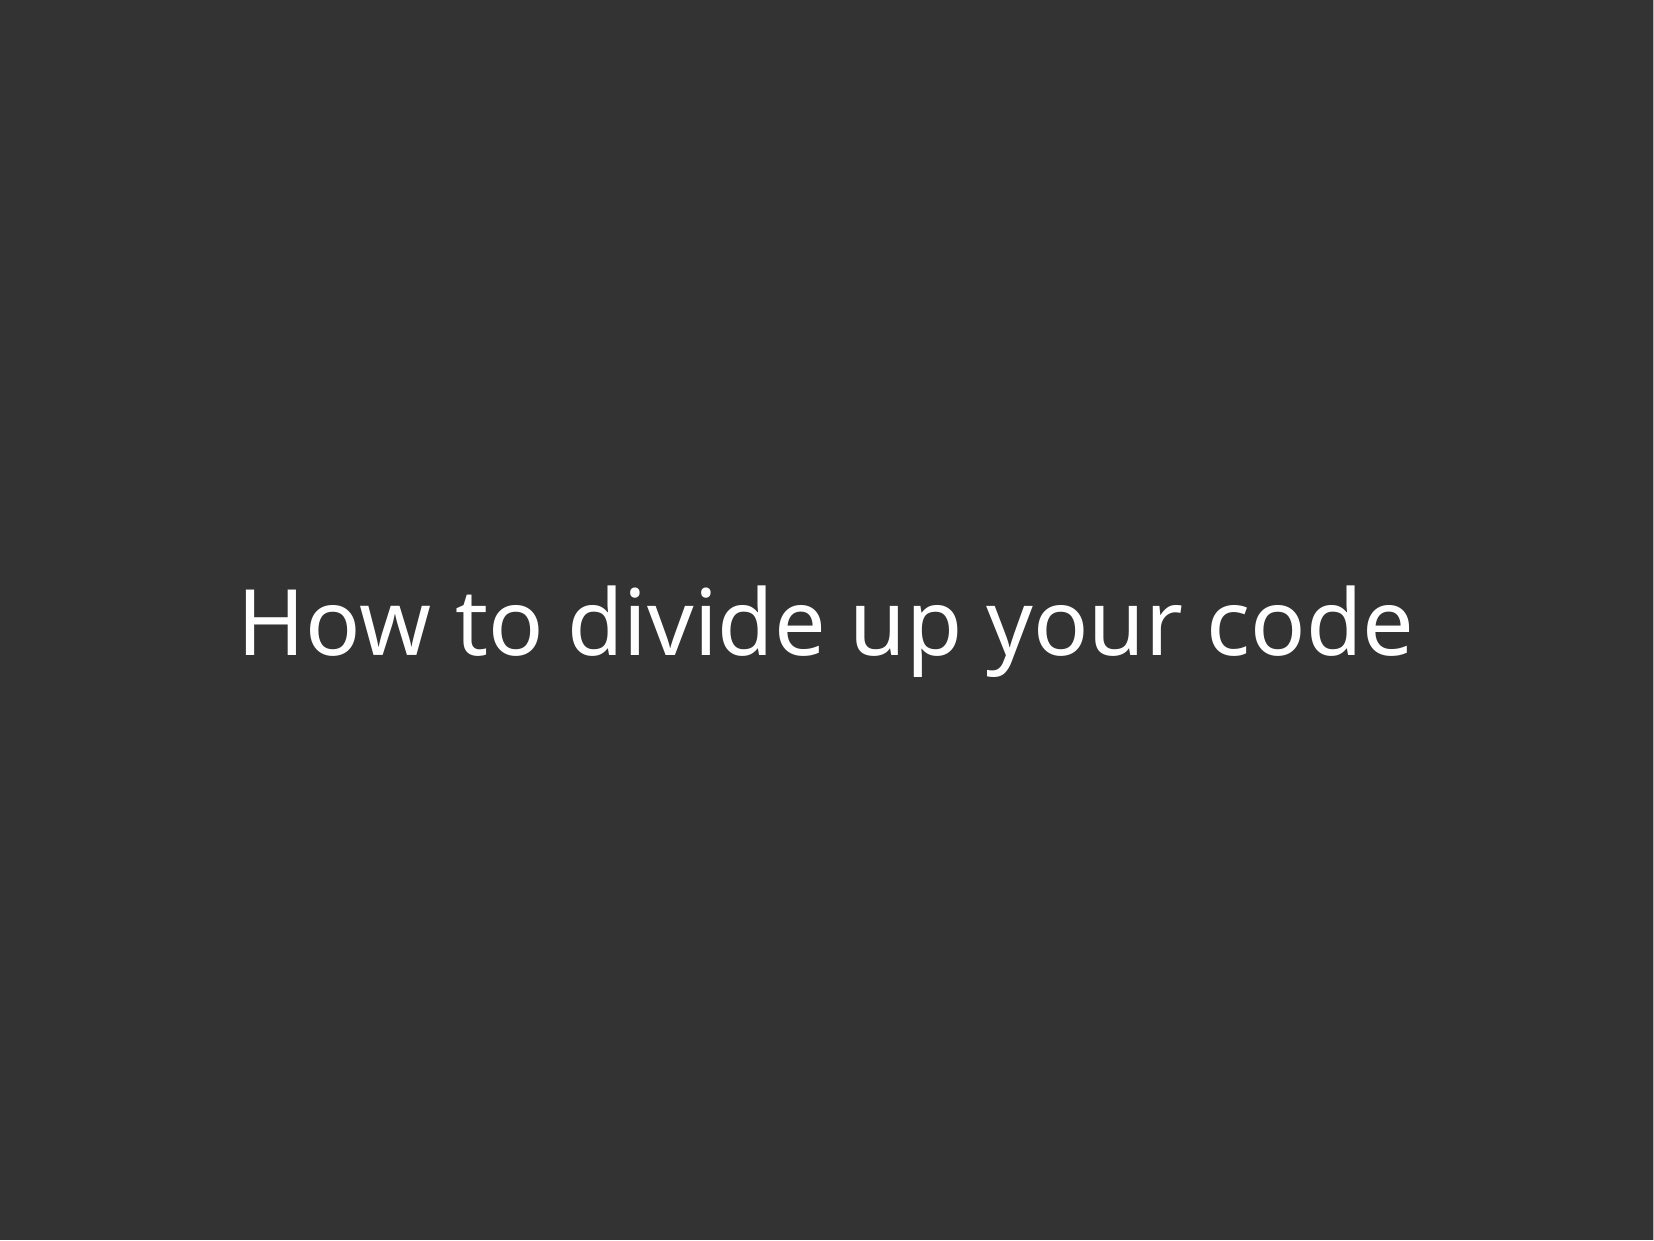

# How to divide up your code